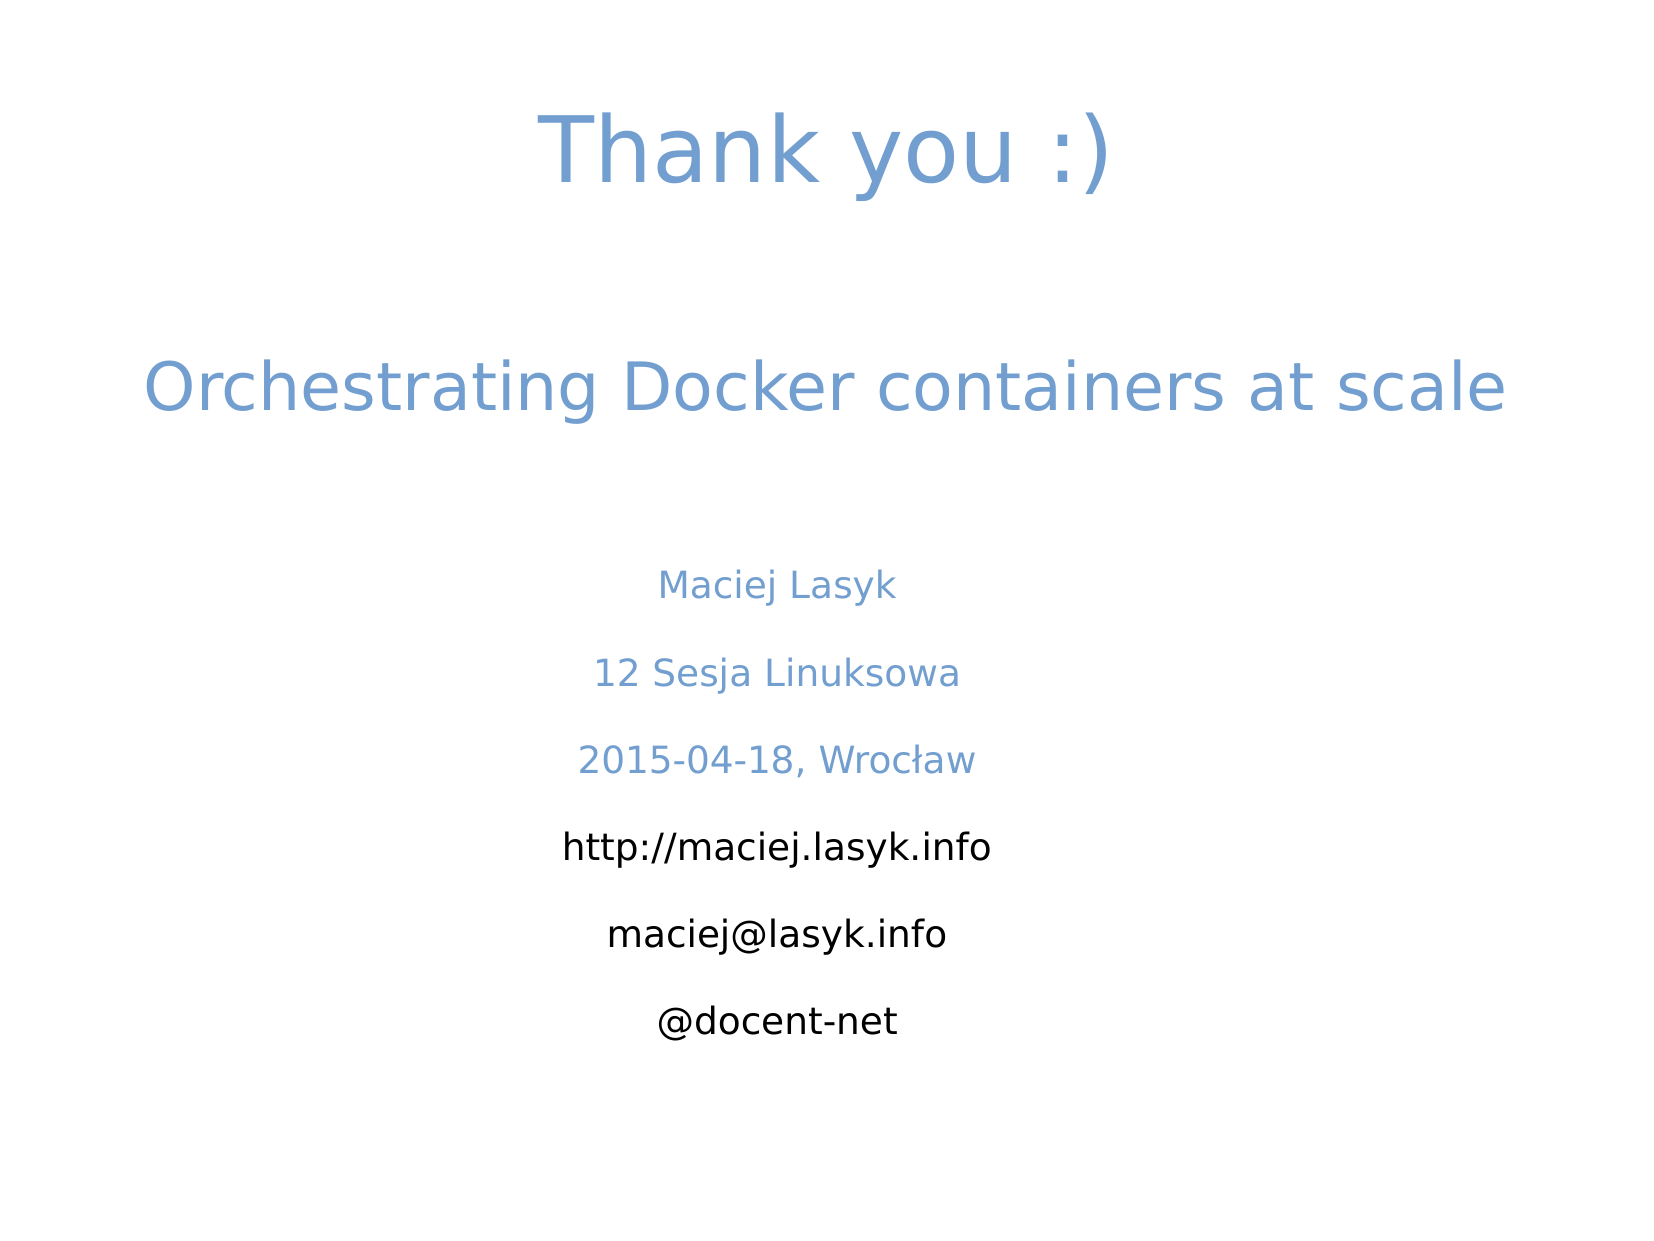

Thank you :)
Orchestrating Docker containers at scale
Maciej Lasyk
12 Sesja Linuksowa
2015-04-18, Wrocław
http://maciej.lasyk.info
maciej@lasyk.info
@docent-net